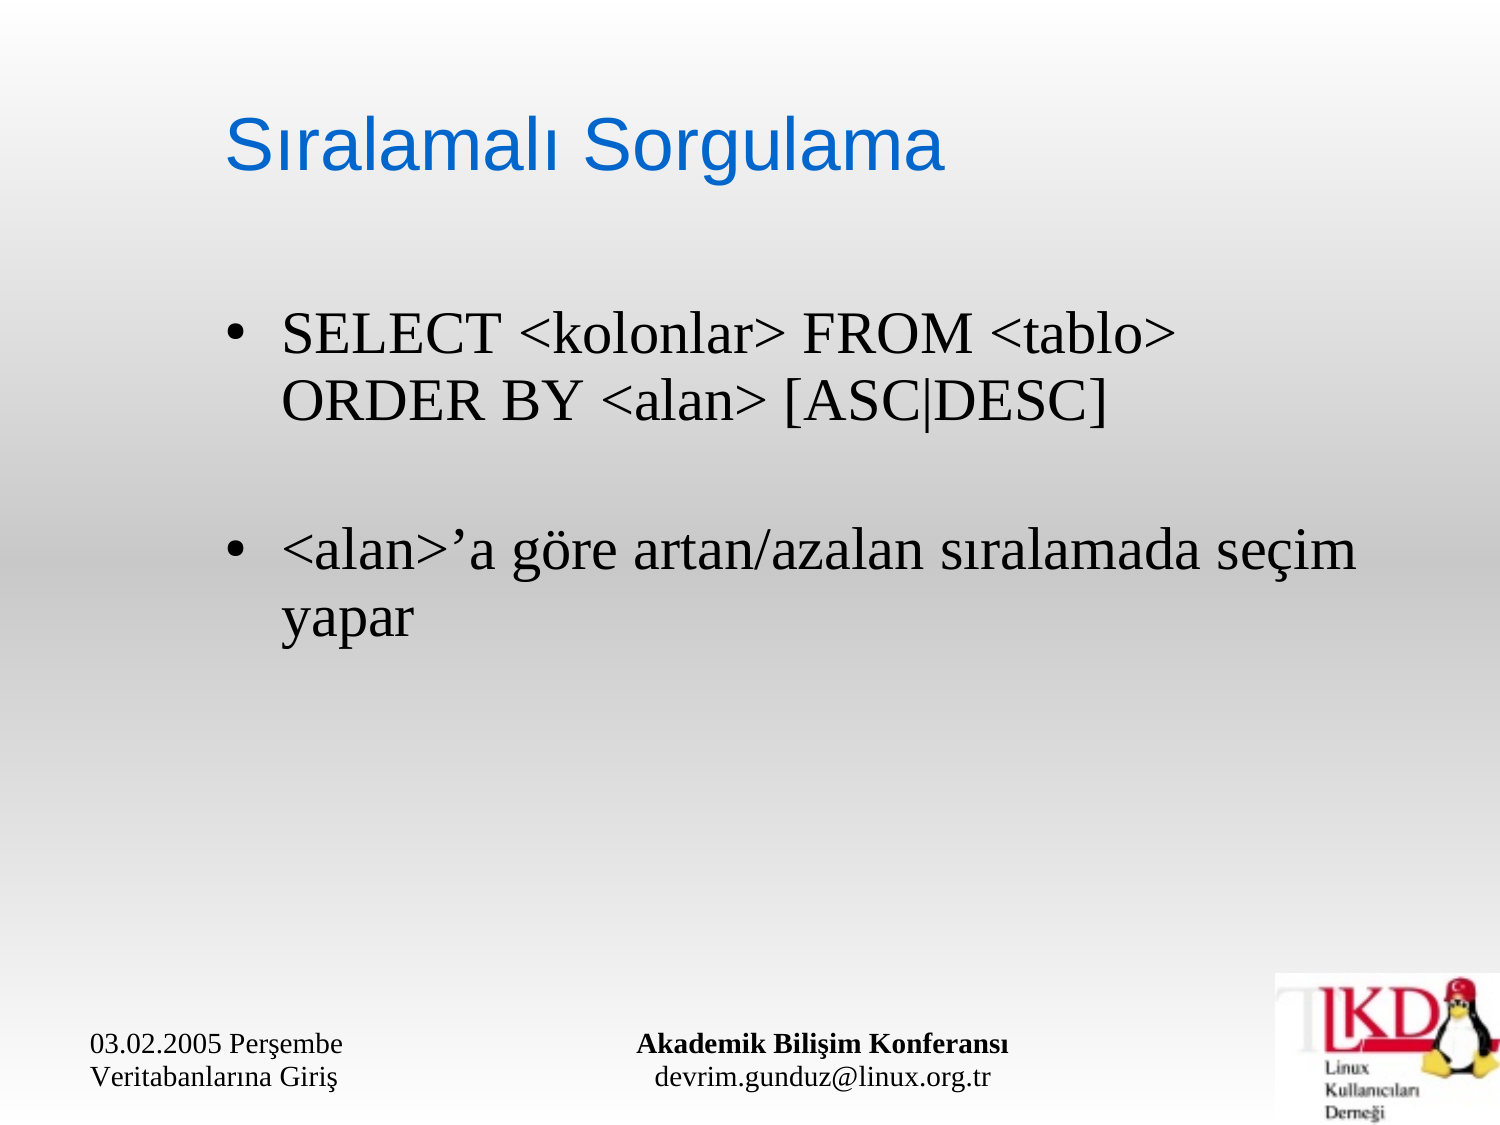

# Sıralamalı Sorgulama
SELECT <kolonlar> FROM <tablo>
ORDER BY <alan> [ASC|DESC]
<alan>’a göre artan/azalan sıralamada seçim yapar